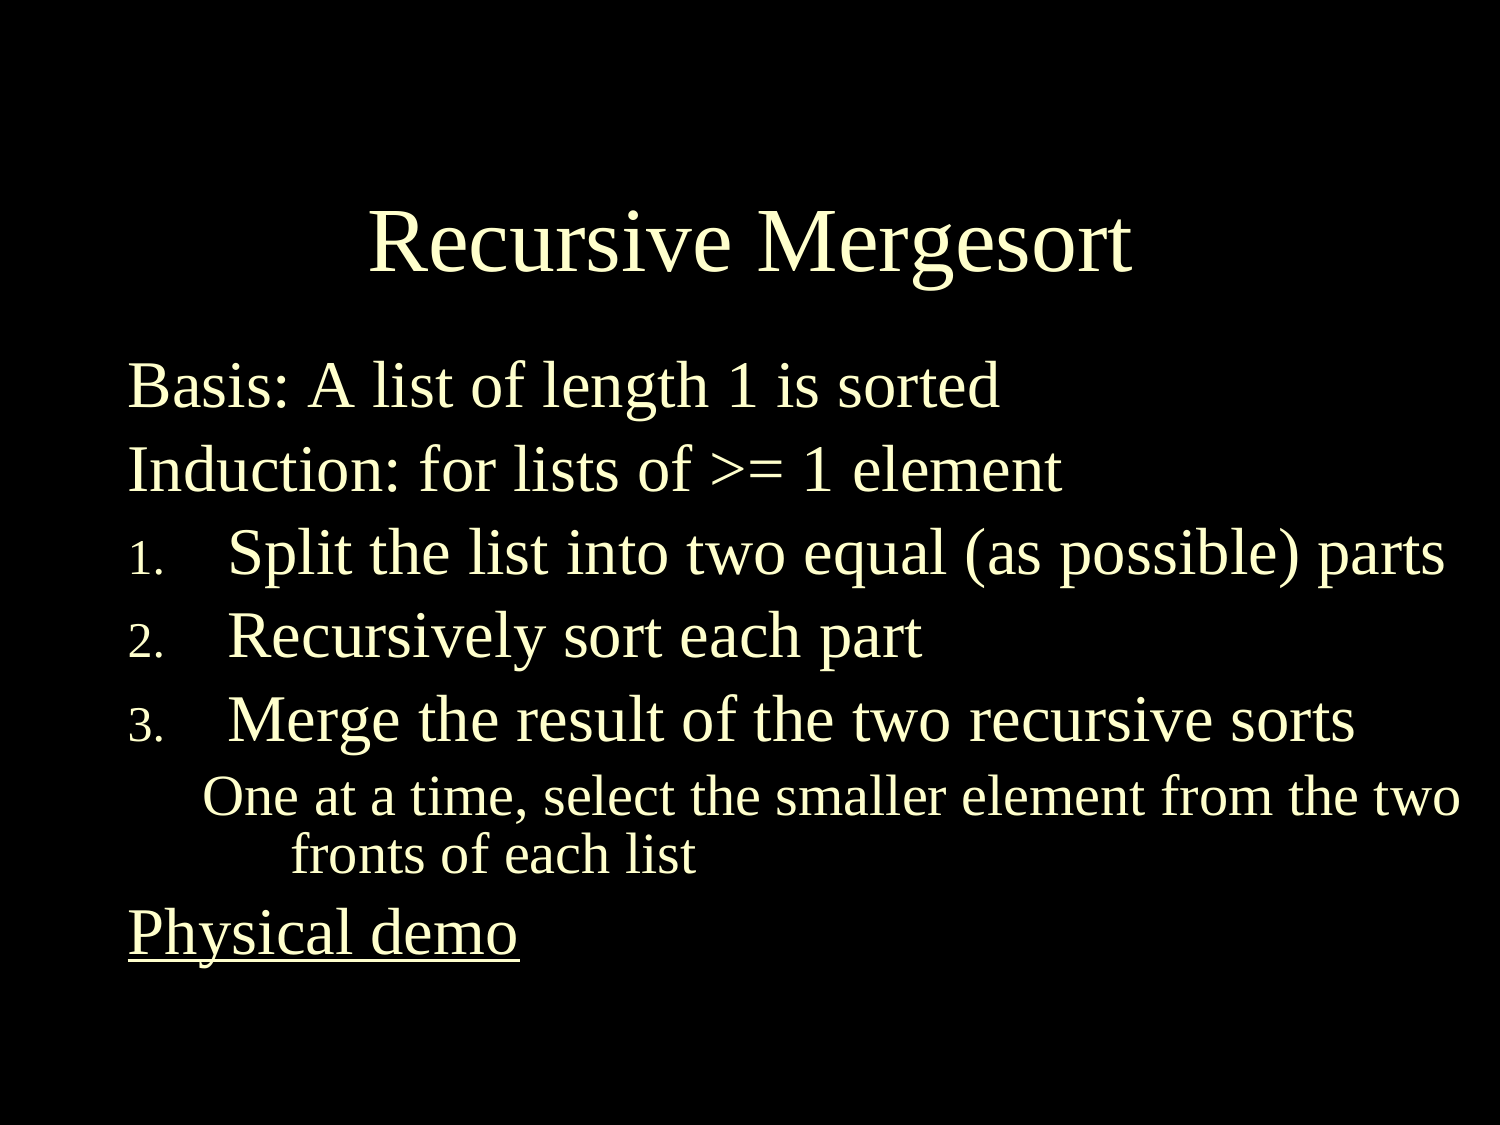

# Recursive Mergesort
Basis: A list of length 1 is sorted
Induction: for lists of >= 1 element
Split the list into two equal (as possible) parts
Recursively sort each part
Merge the result of the two recursive sorts
One at a time, select the smaller element from the two fronts of each list
Physical demo